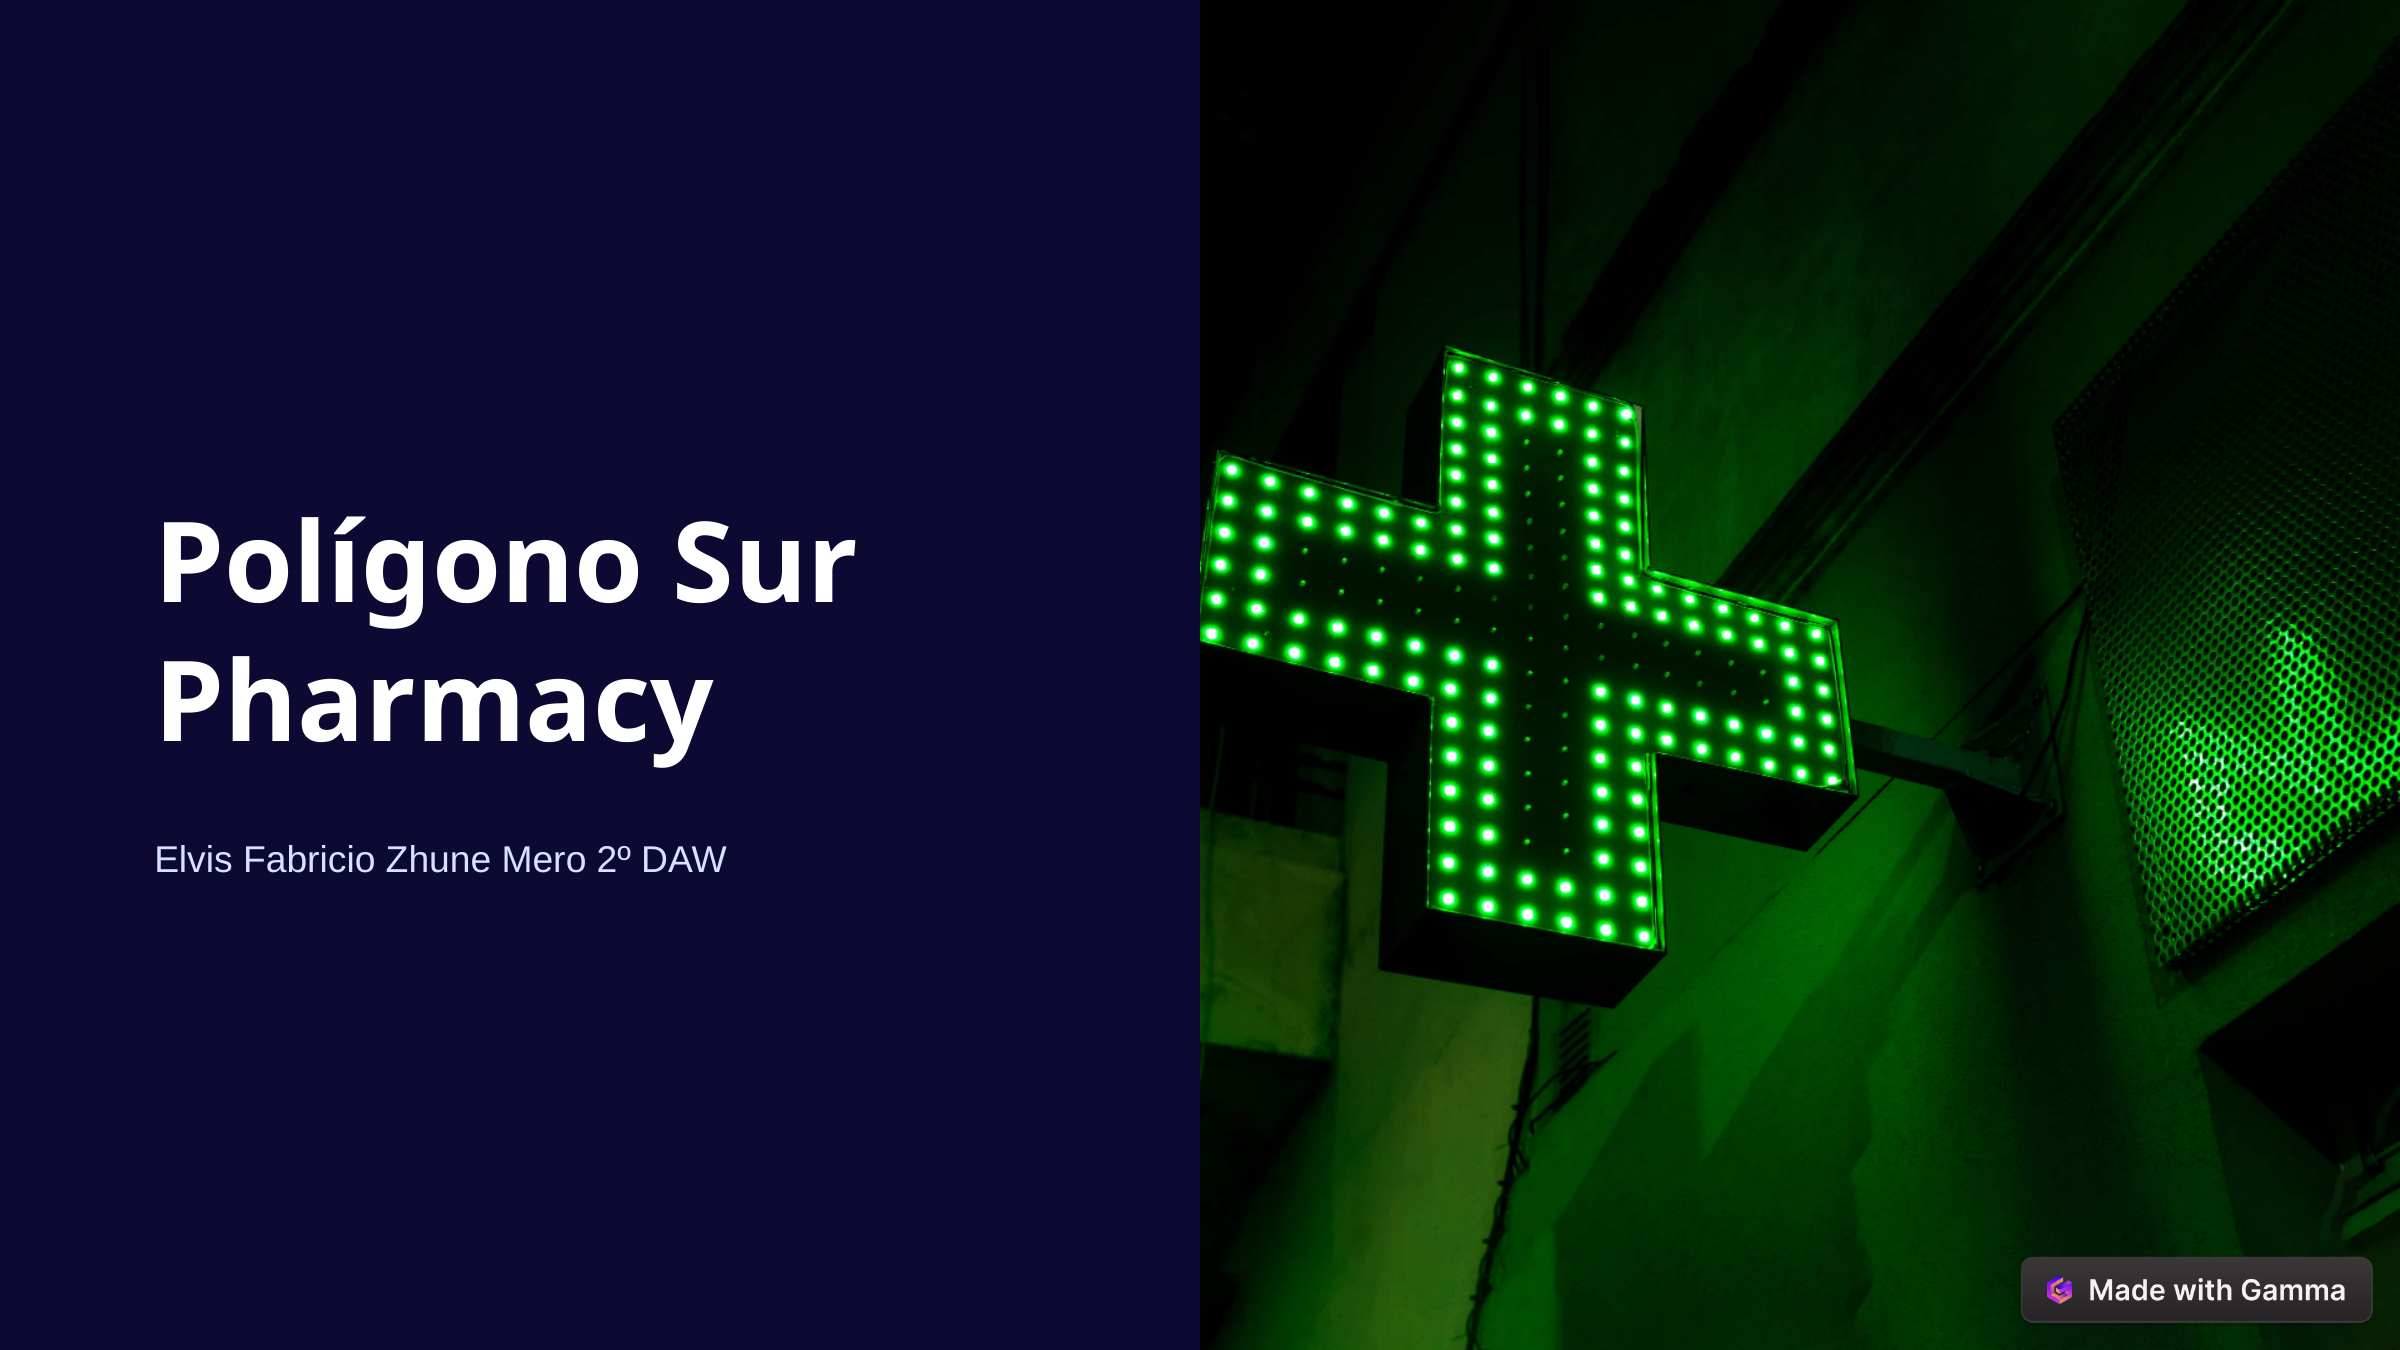

Polígono Sur Pharmacy
Elvis Fabricio Zhune Mero 2º DAW